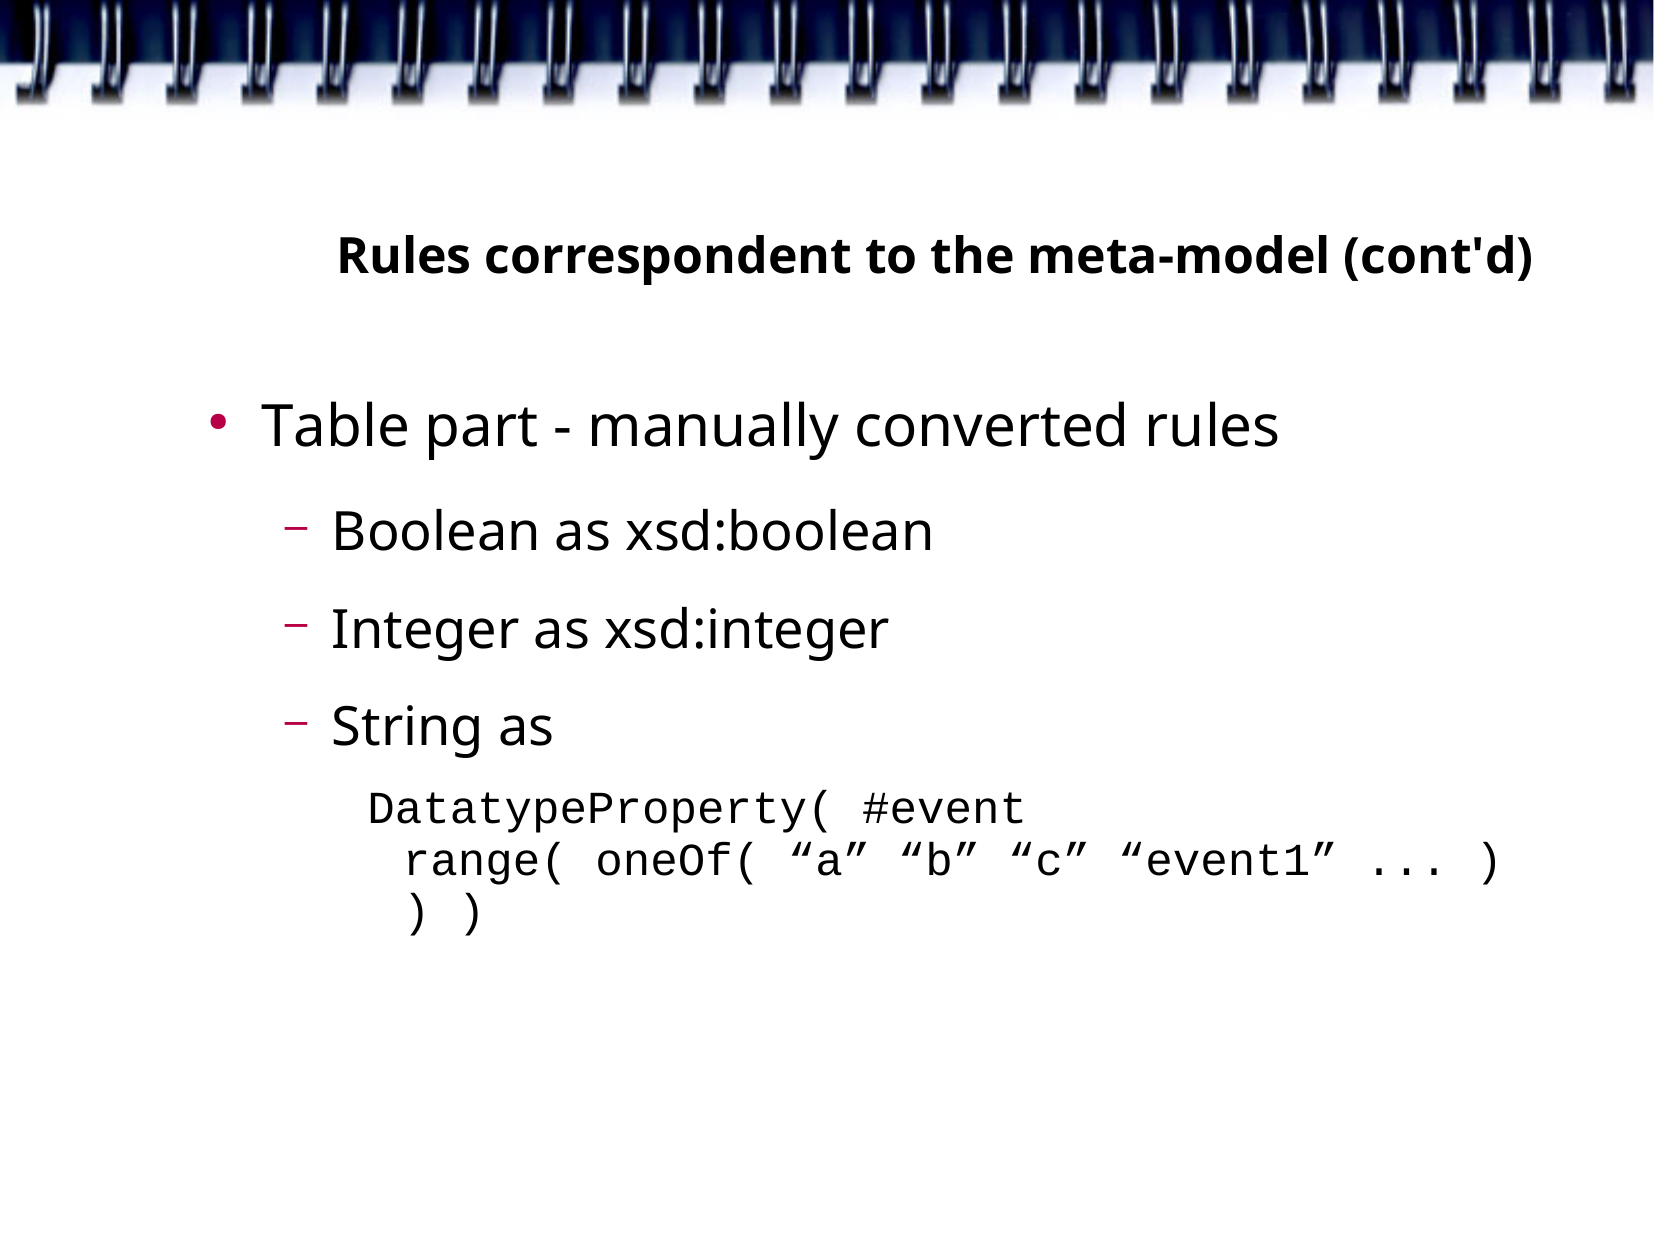

# Rules correspondent to the meta-model (cont'd)
Table part - manually converted rules
Boolean as xsd:boolean
Integer as xsd:integer
String as
DatatypeProperty( #event range( oneOf( “a” “b” “c” “event1” ... ) ) )